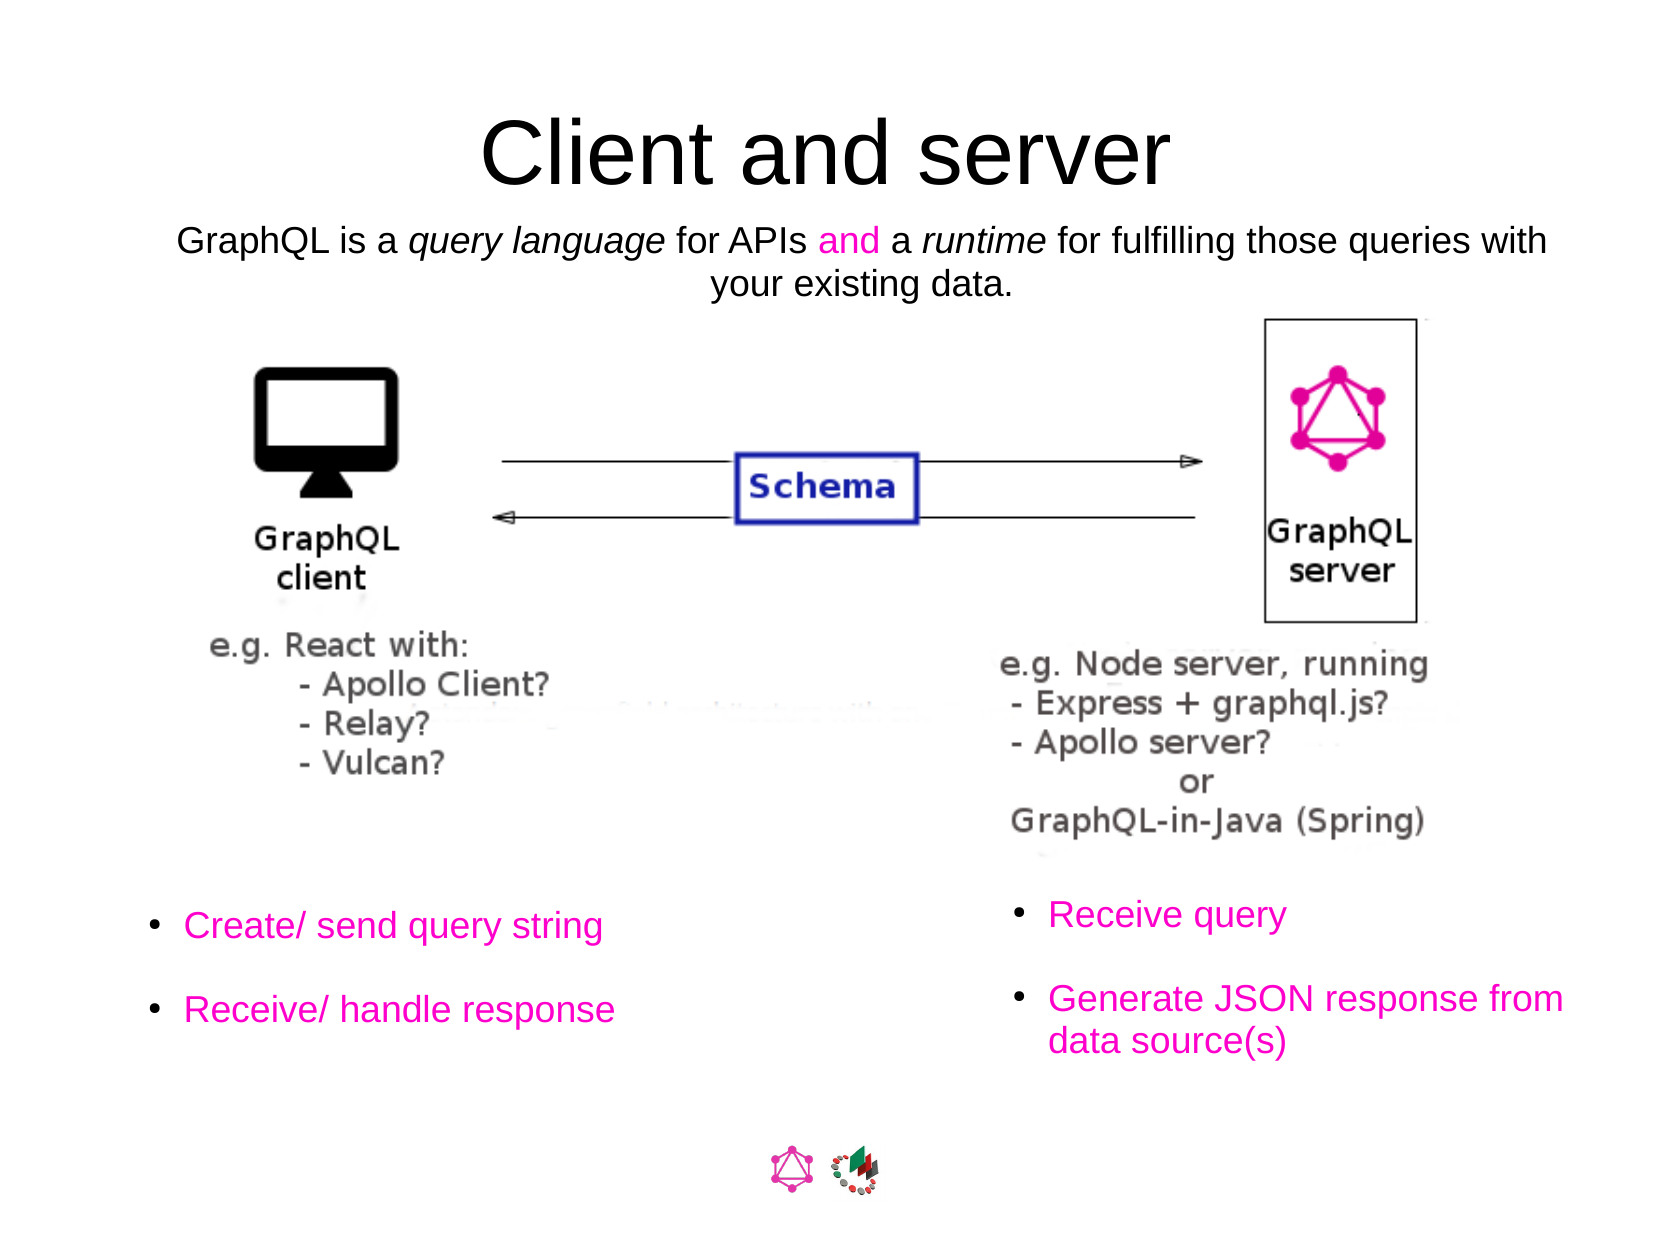

# Client and server
GraphQL is a query language for APIs and a runtime for fulfilling those queries with your existing data.
Receive query
Generate JSON response from
data source(s)
Create/ send query string
Receive/ handle response